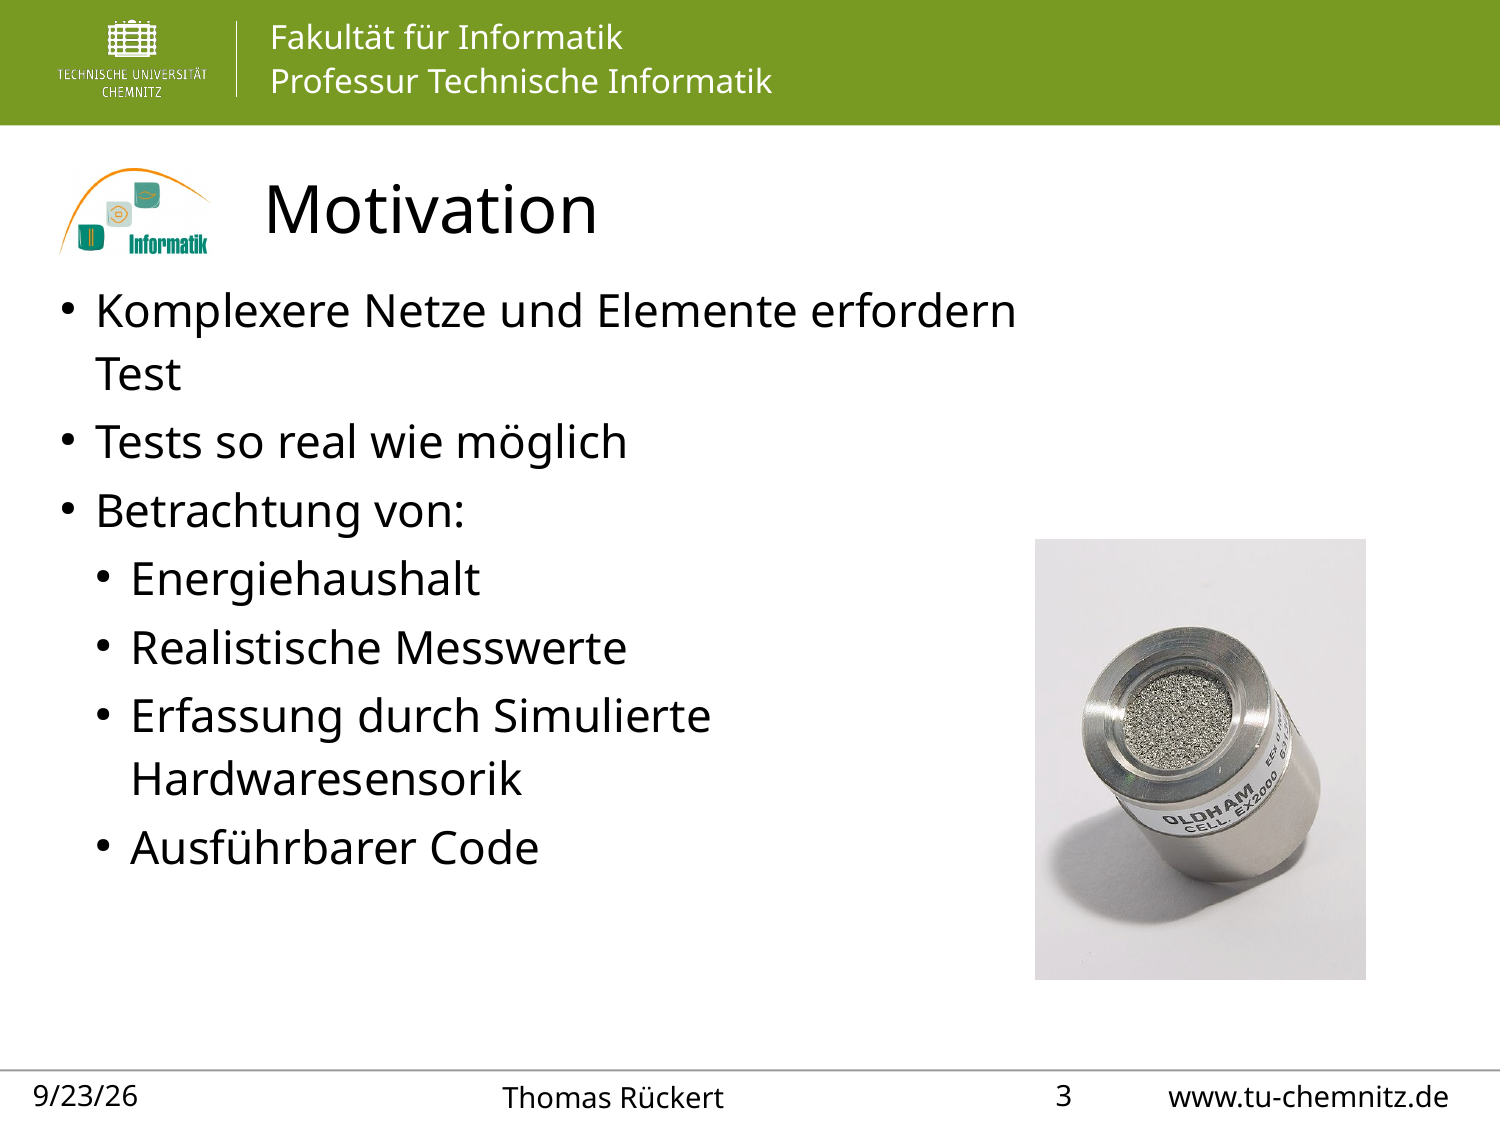

# Motivation
Komplexere Netze und Elemente erfordern Test
Tests so real wie möglich
Betrachtung von:
Energiehaushalt
Realistische Messwerte
Erfassung durch Simulierte Hardwaresensorik
Ausführbarer Code
Thomas Rückert